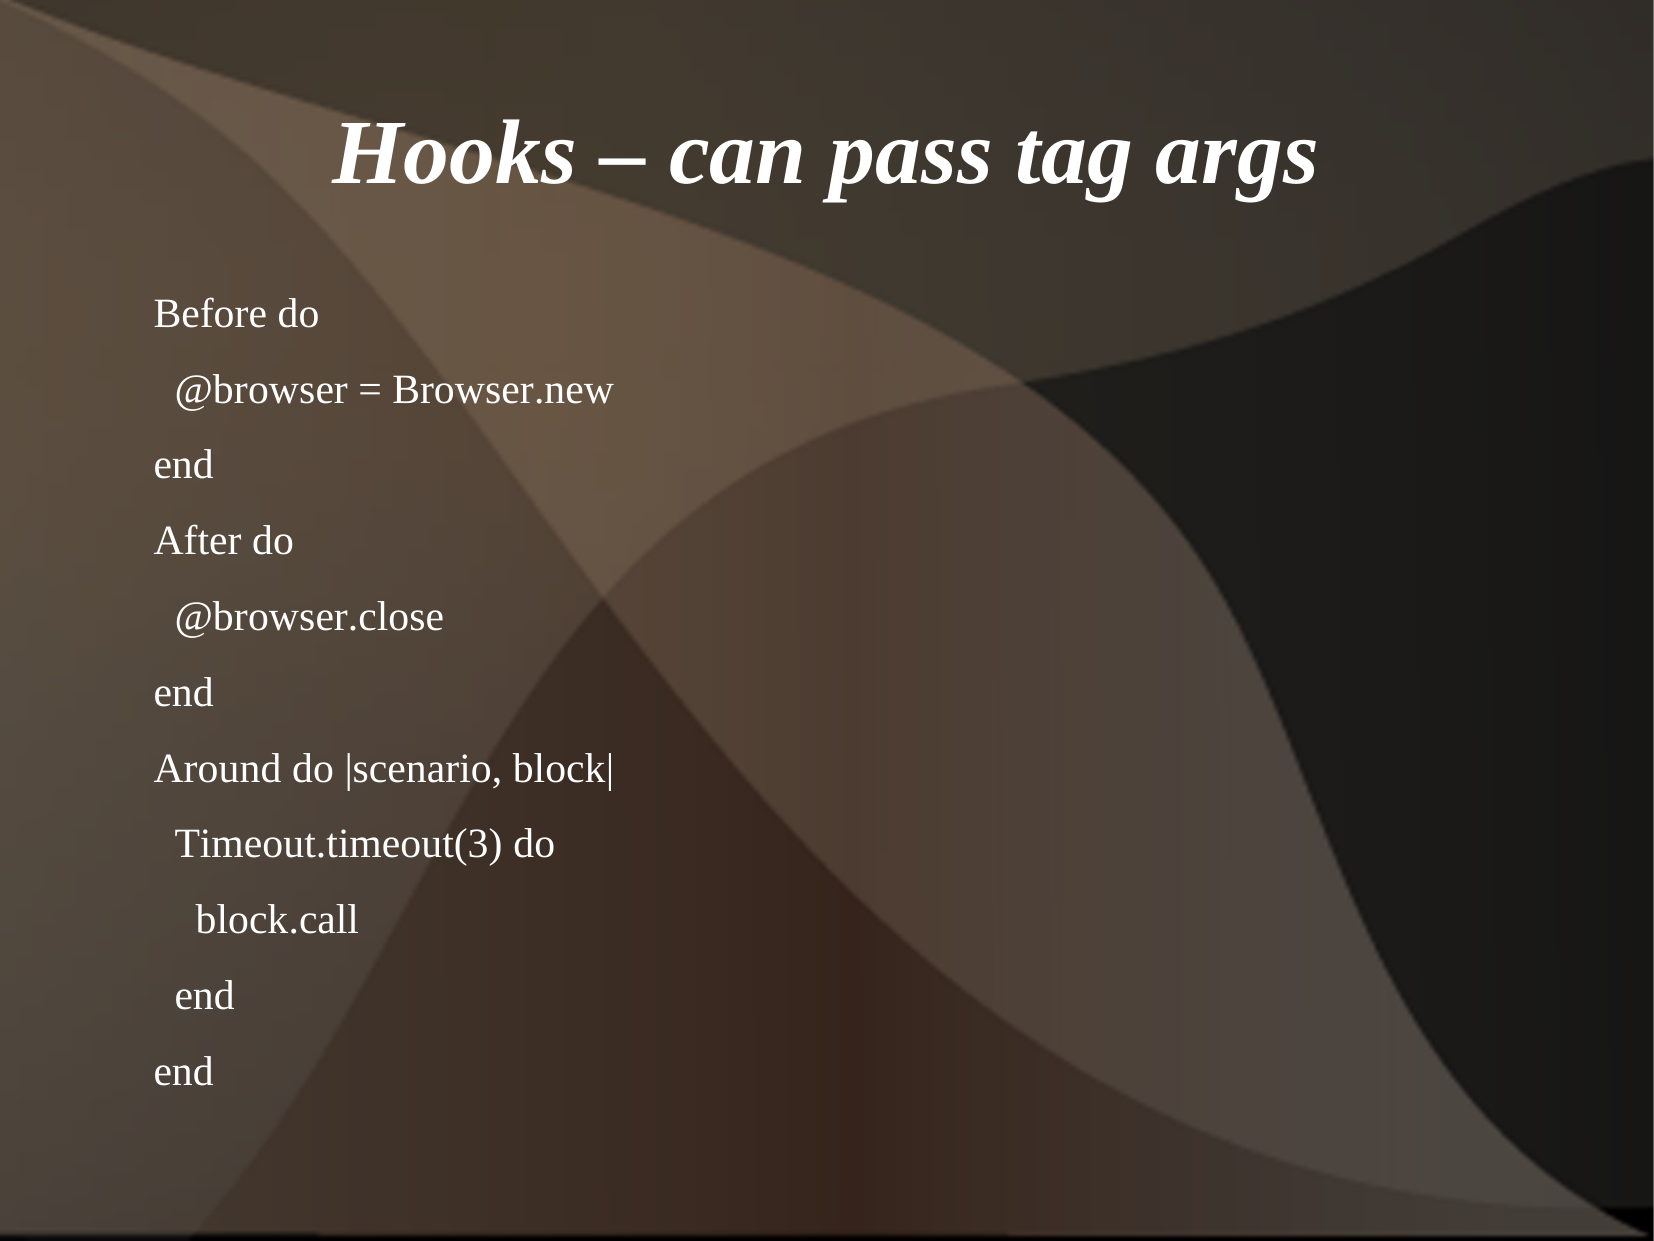

# Hooks – can pass tag args
Before do
 @browser = Browser.new
end
After do
 @browser.close
end
Around do |scenario, block|
 Timeout.timeout(3) do
 block.call
 end
end